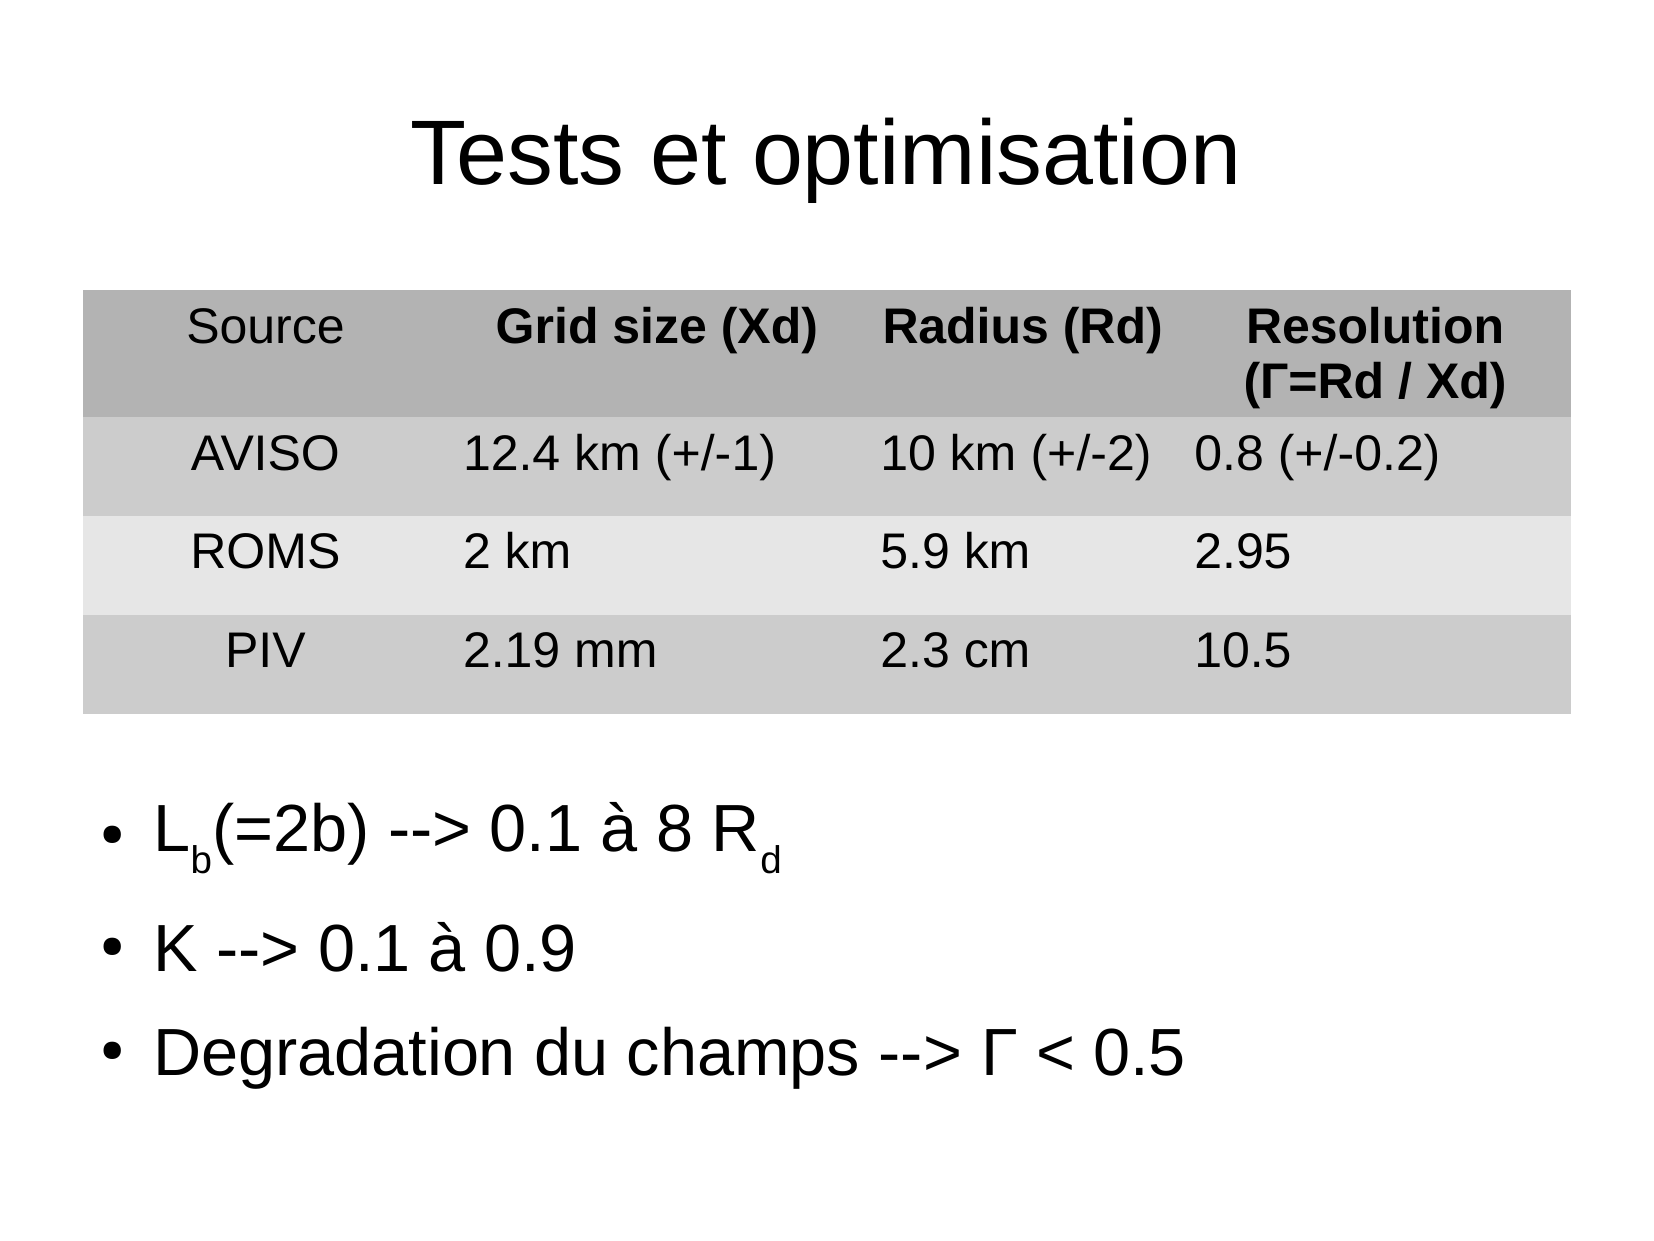

# Tests et optimisation
| Source | Grid size (Xd) | Radius (Rd) | Resolution (Г=Rd / Xd) |
| --- | --- | --- | --- |
| AVISO | 12.4 km (+/-1) | 10 km (+/-2) | 0.8 (+/-0.2) |
| ROMS | 2 km | 5.9 km | 2.95 |
| PIV | 2.19 mm | 2.3 cm | 10.5 |
Lb(=2b) --> 0.1 à 8 Rd
K --> 0.1 à 0.9
Degradation du champs --> Г < 0.5